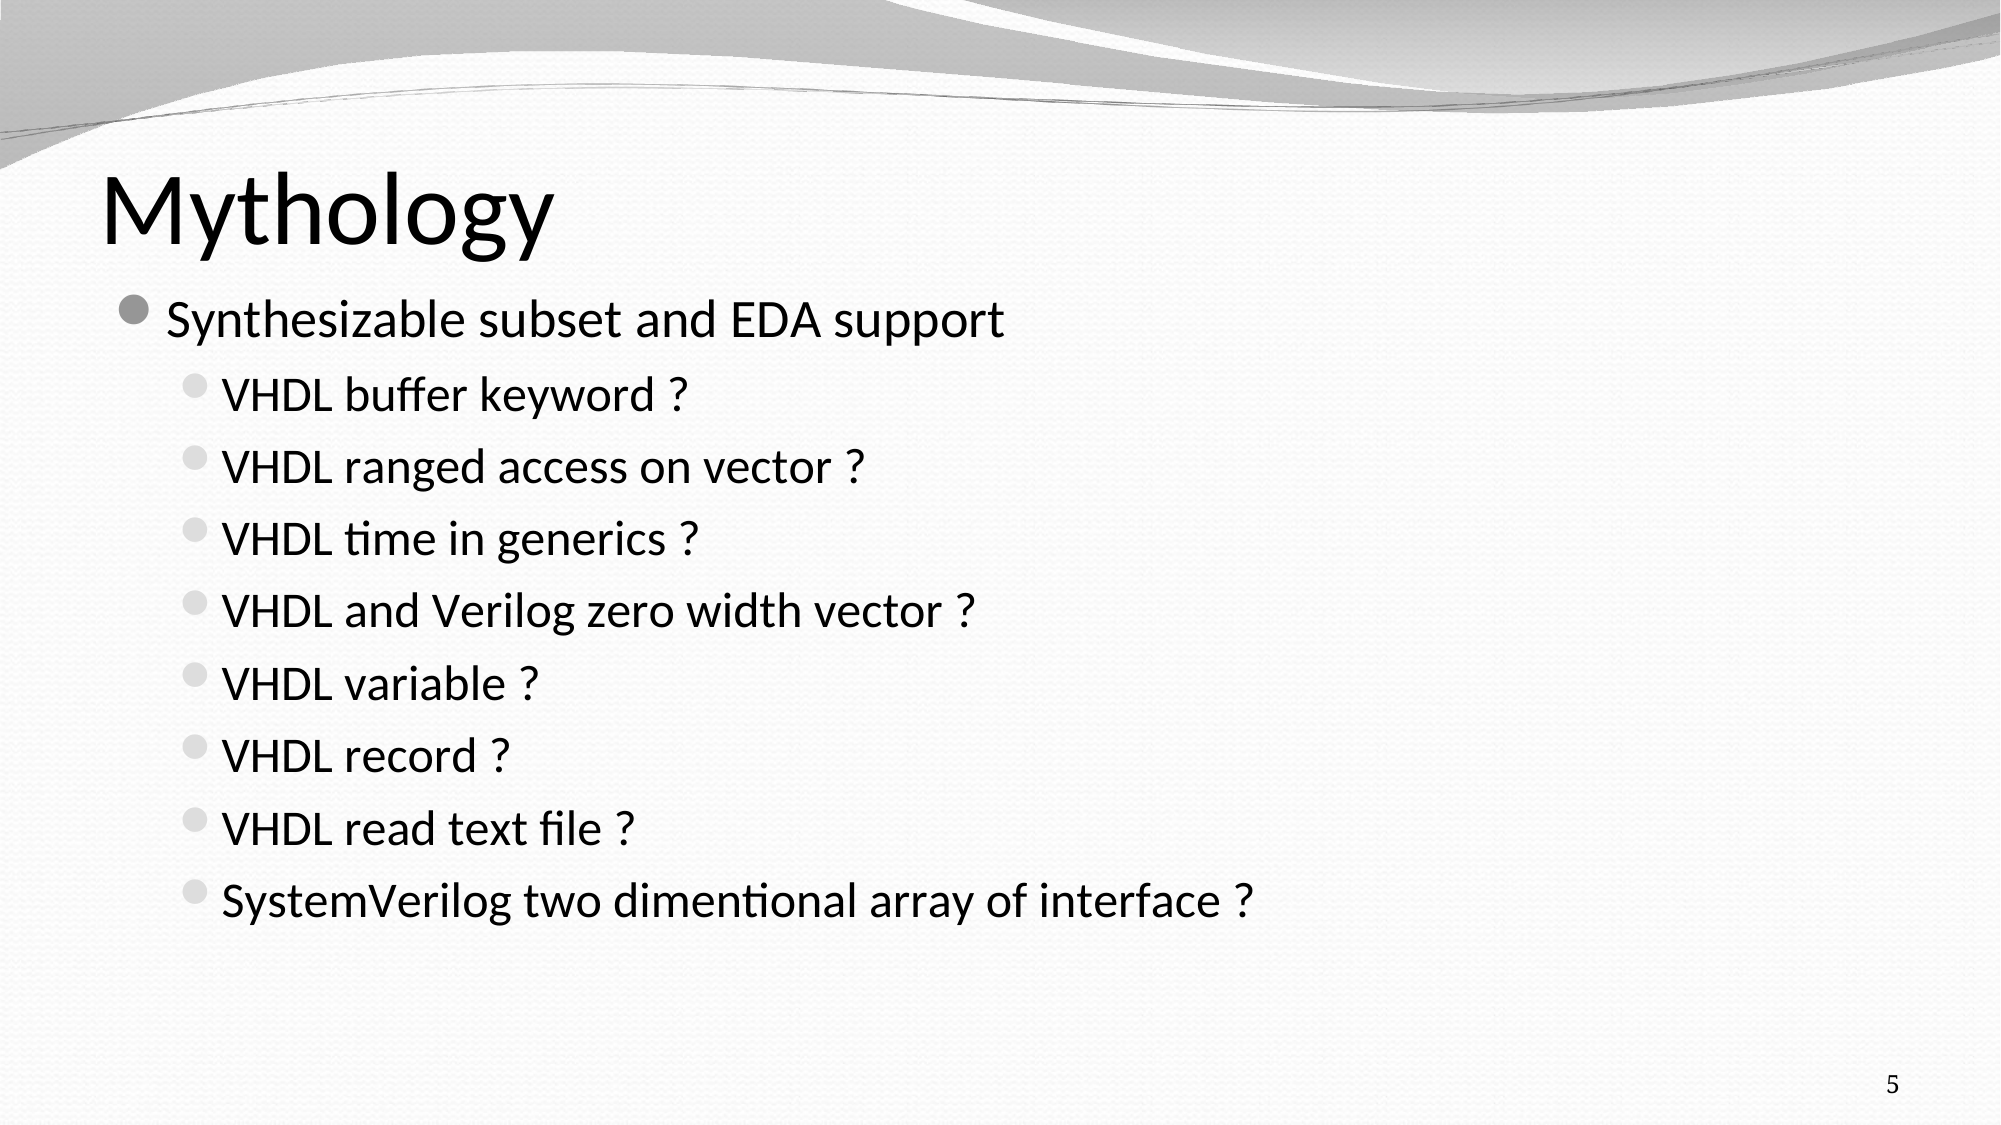

Mythology
# Synthesizable subset and EDA support
VHDL buffer keyword ?
VHDL ranged access on vector ?
VHDL time in generics ?
VHDL and Verilog zero width vector ?
VHDL variable ?
VHDL record ?
VHDL read text file ?
SystemVerilog two dimentional array of interface ?